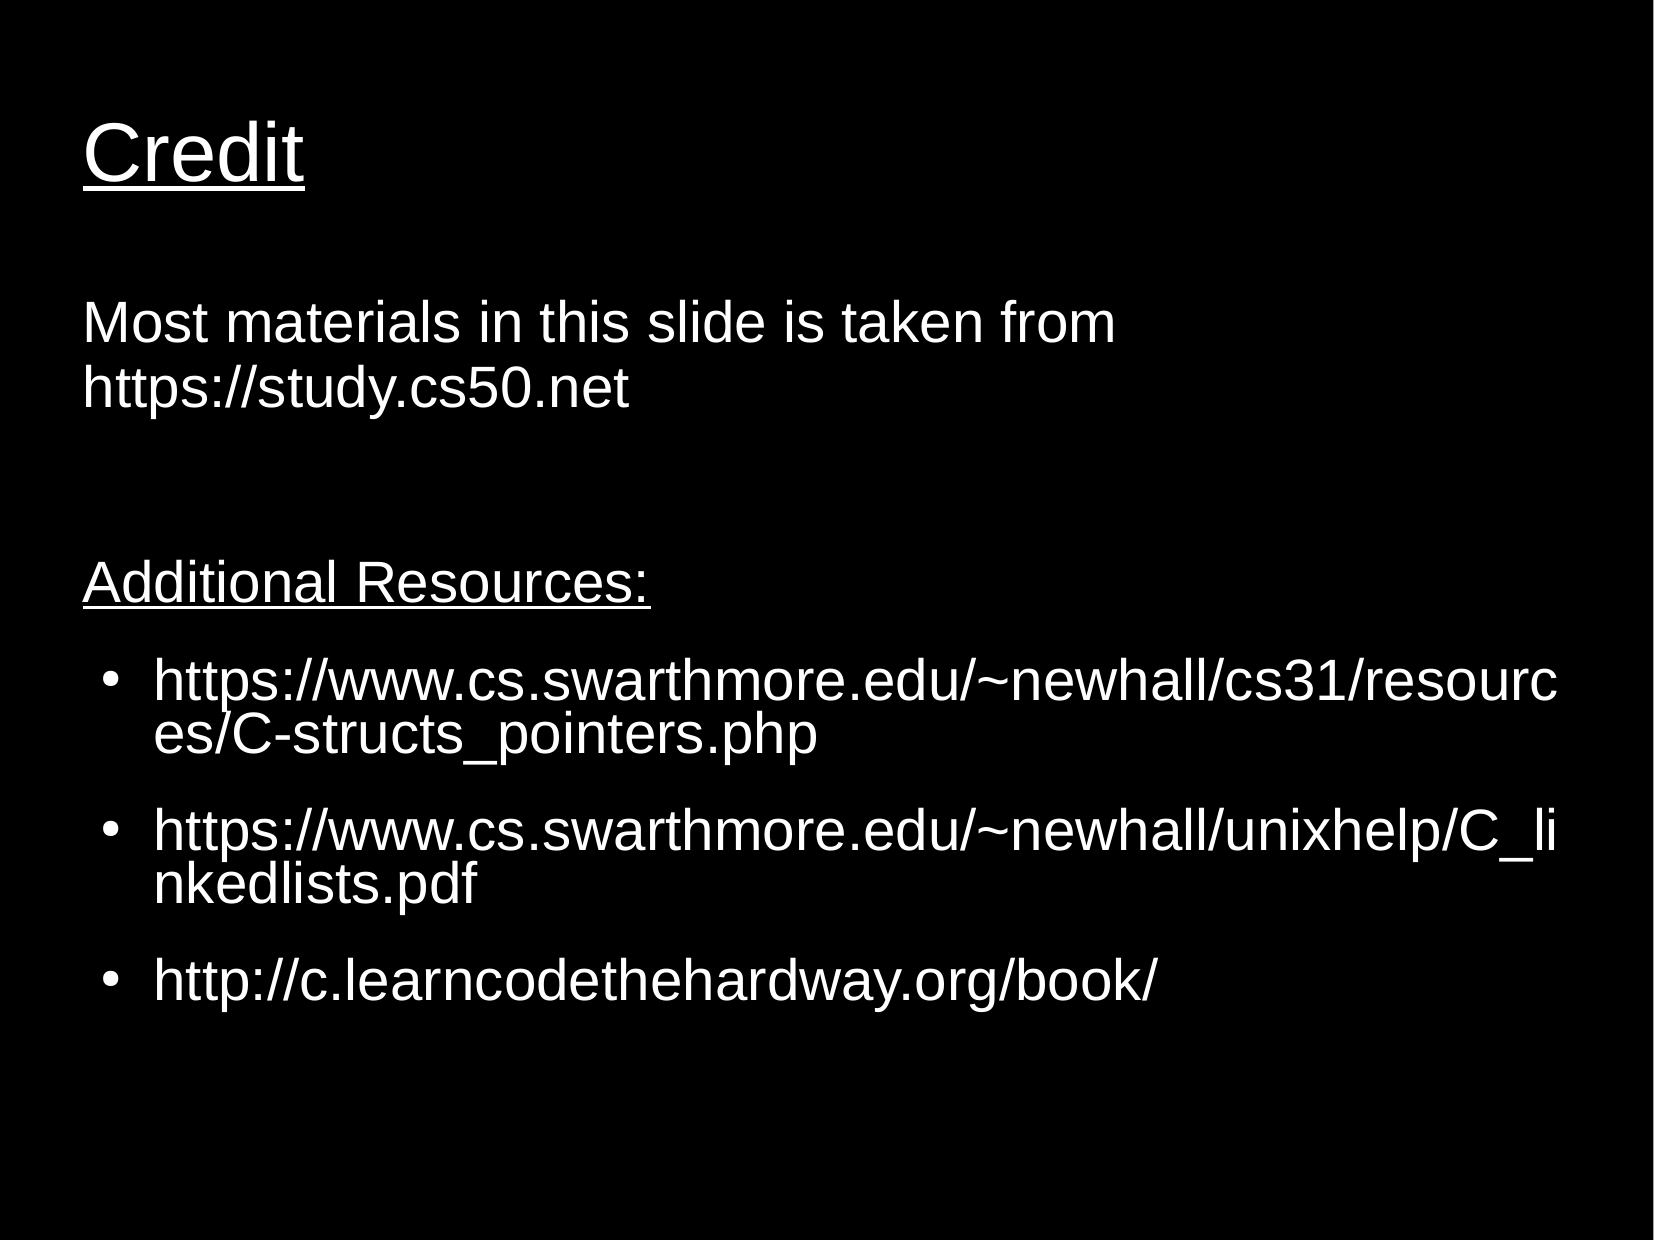

# Credit
Most materials in this slide is taken from https://study.cs50.net
Additional Resources:
https://www.cs.swarthmore.edu/~newhall/cs31/resources/C-structs_pointers.php
https://www.cs.swarthmore.edu/~newhall/unixhelp/C_linkedlists.pdf
http://c.learncodethehardway.org/book/